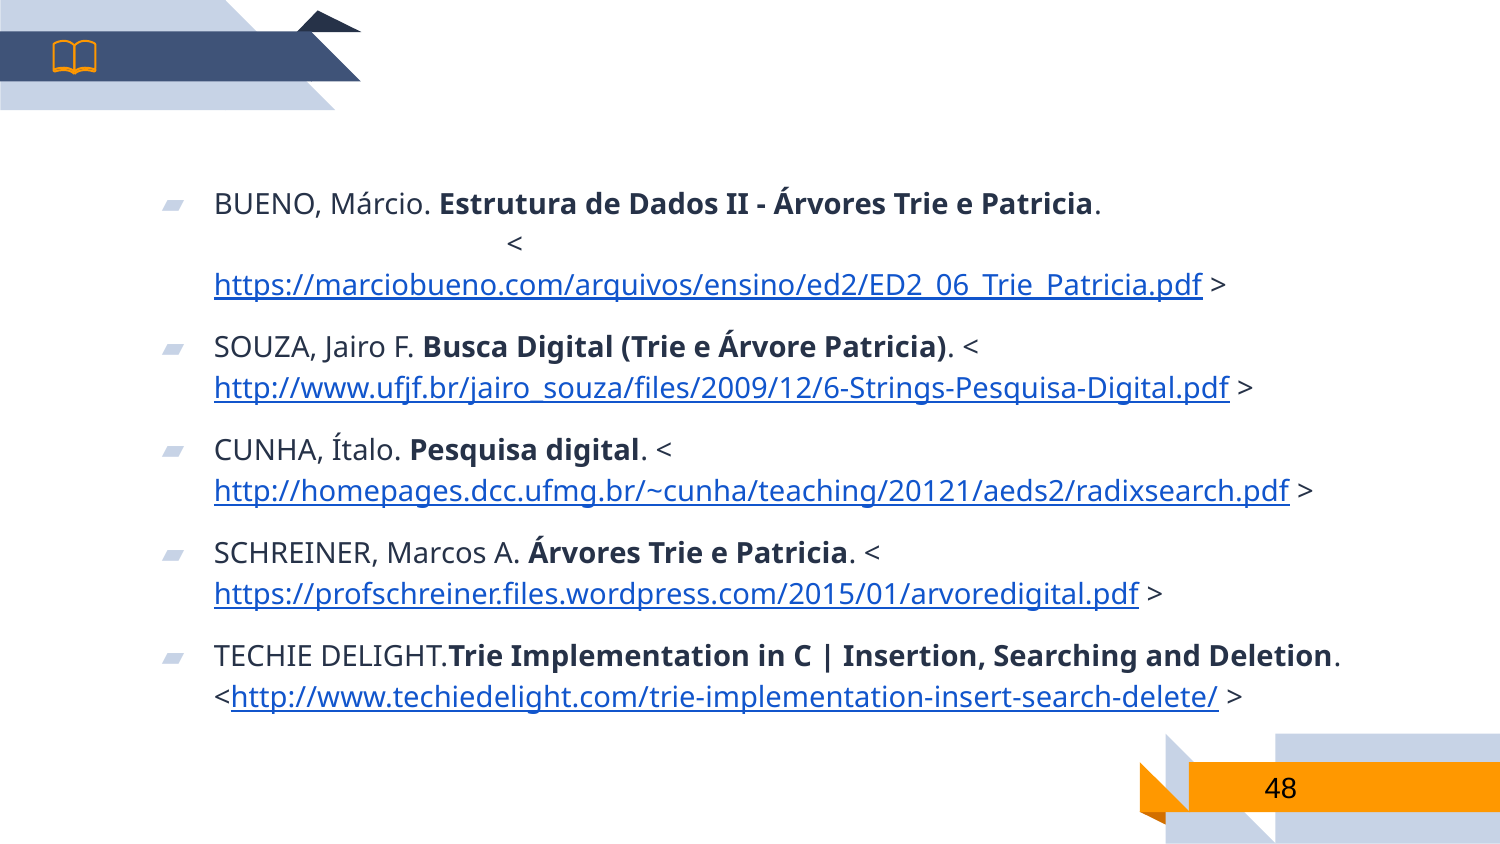

BUENO, Márcio. Estrutura de Dados II - Árvores Trie e Patricia. < https://marciobueno.com/arquivos/ensino/ed2/ED2_06_Trie_Patricia.pdf >
SOUZA, Jairo F. Busca Digital (Trie e Árvore Patricia). <http://www.ufjf.br/jairo_souza/files/2009/12/6-Strings-Pesquisa-Digital.pdf >
CUNHA, Ítalo. Pesquisa digital. <http://homepages.dcc.ufmg.br/~cunha/teaching/20121/aeds2/radixsearch.pdf >
SCHREINER, Marcos A. Árvores Trie e Patricia. <https://profschreiner.files.wordpress.com/2015/01/arvoredigital.pdf >
TECHIE DELIGHT.Trie Implementation in C | Insertion, Searching and Deletion.
<http://www.techiedelight.com/trie-implementation-insert-search-delete/ >